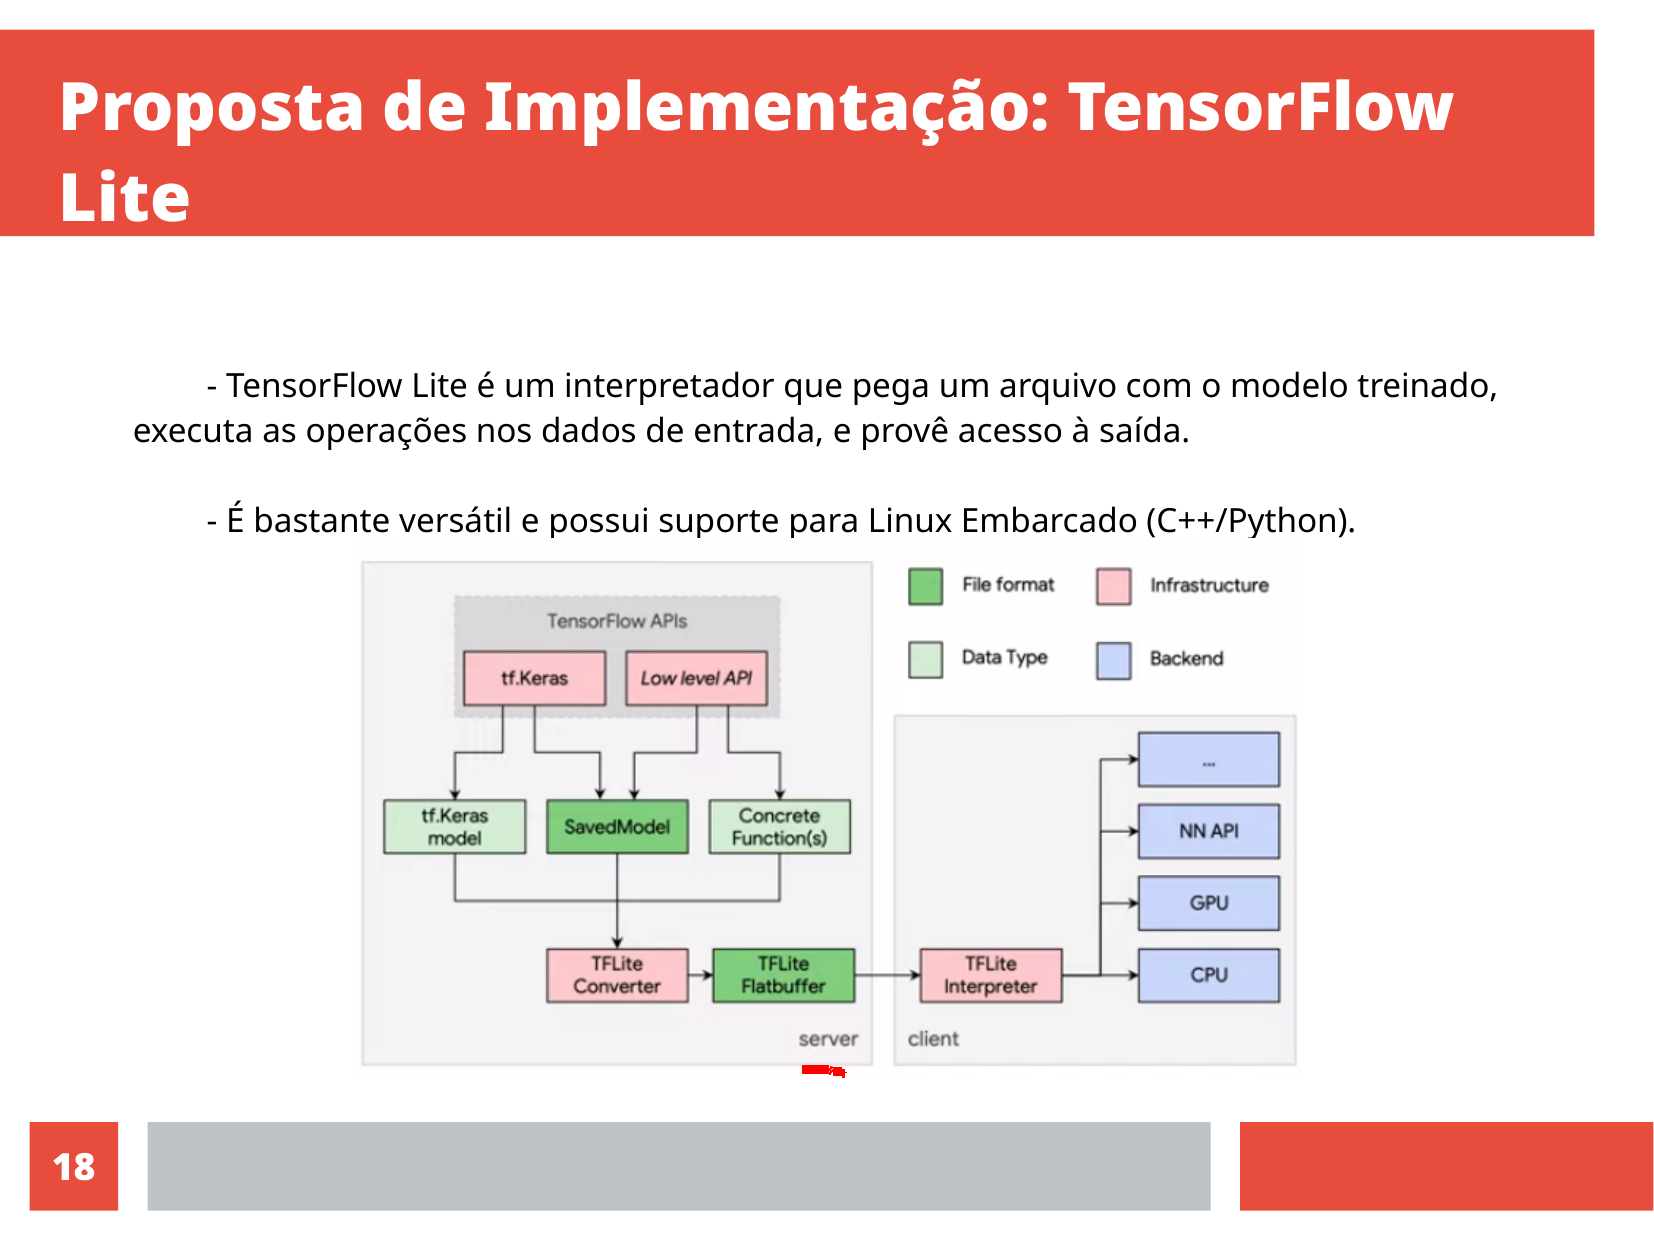

# Proposta de Implementação: TensorFlow Lite
	- TensorFlow Lite é um interpretador que pega um arquivo com o modelo treinado, executa as operações nos dados de entrada, e provê acesso à saída.
	- É bastante versátil e possui suporte para Linux Embarcado (C++/Python).
18